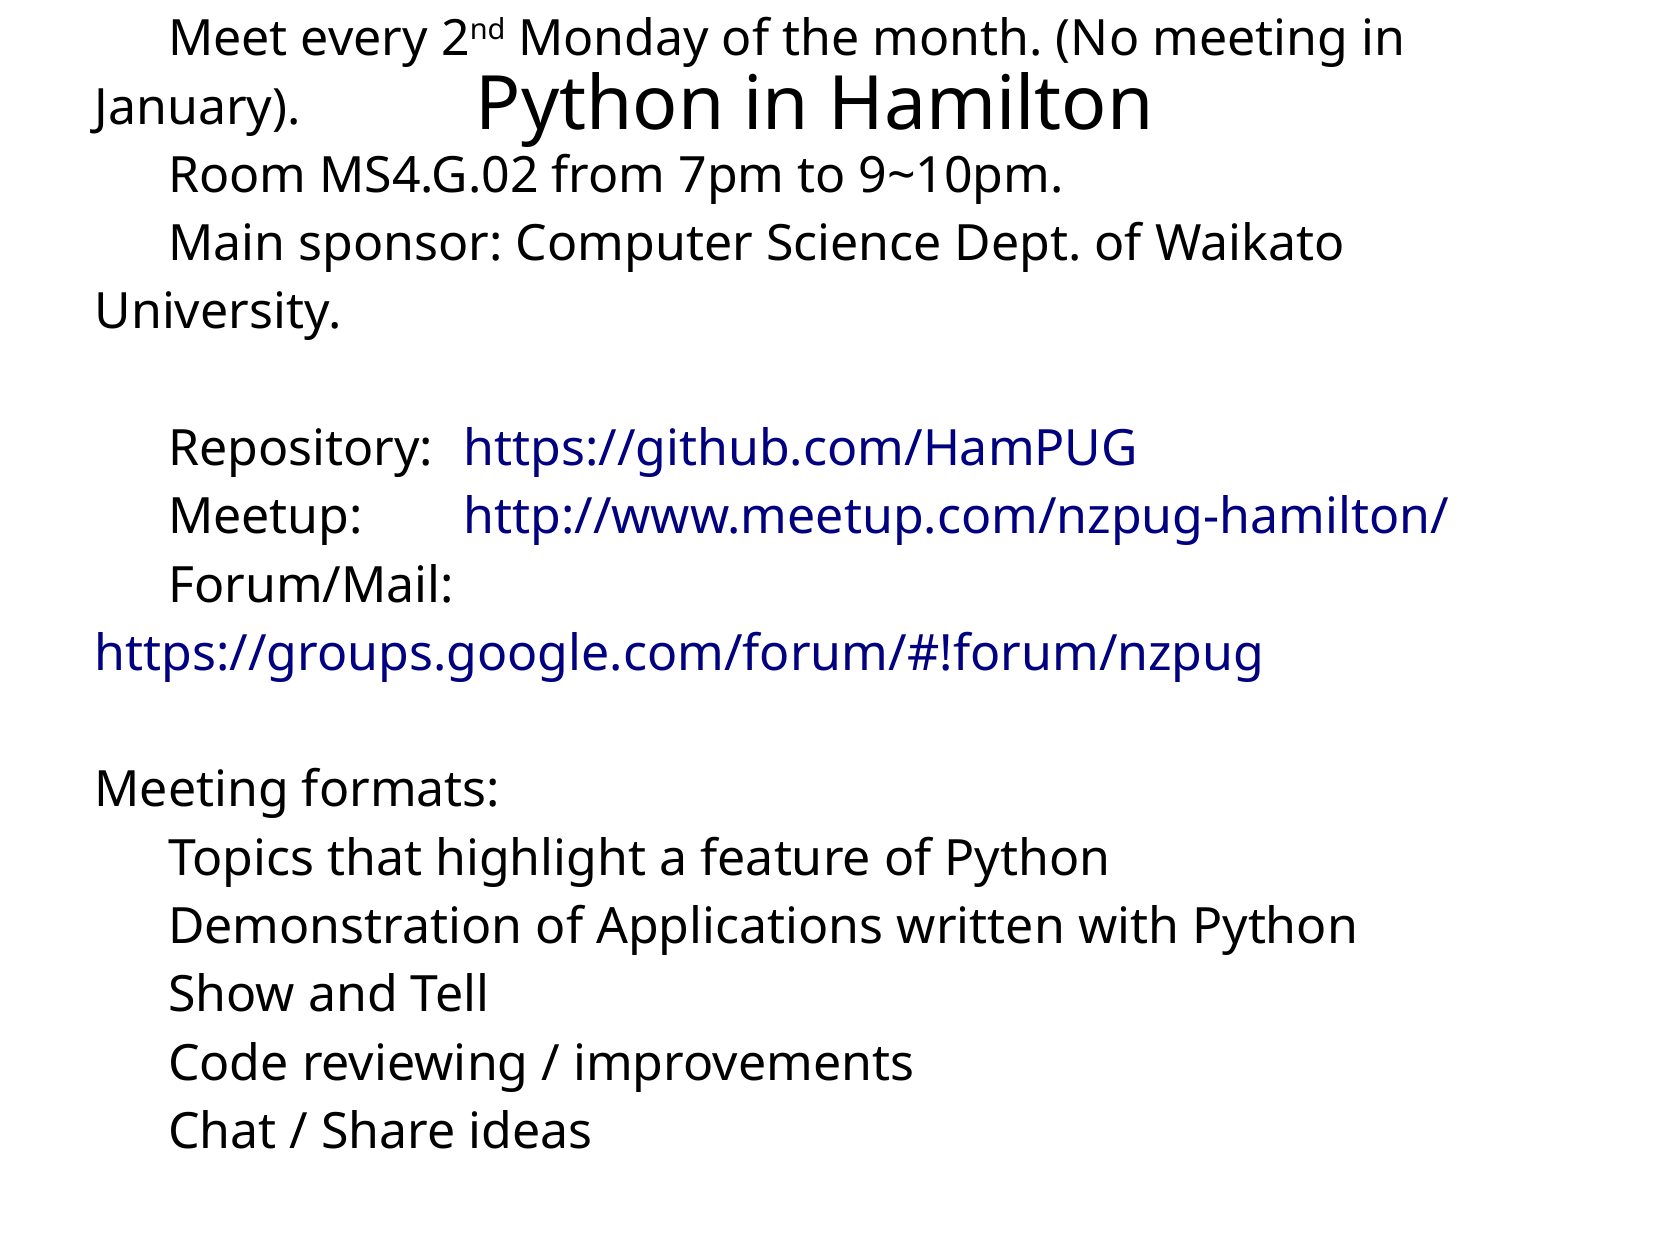

Hamilton Python User Group - HamPUG
	Commenced meeting in February 2014.
	Meet every 2nd Monday of the month. (No meeting in January).
	Room MS4.G.02 from 7pm to 9~10pm.
	Main sponsor: Computer Science Dept. of Waikato University.
	Repository: 	https://github.com/HamPUG
	Meetup: 		http://www.meetup.com/nzpug-hamilton/
	Forum/Mail: 	https://groups.google.com/forum/#!forum/nzpug
Meeting formats:
	Topics that highlight a feature of Python
	Demonstration of Applications written with Python
	Show and Tell
	Code reviewing / improvements
	Chat / Share ideas
Informal meetings: Free admission, no membership, no committee.
Main Organiser / Host: Peter Reutemann – CS Dept. Waikato Uni.
# Python in Hamilton